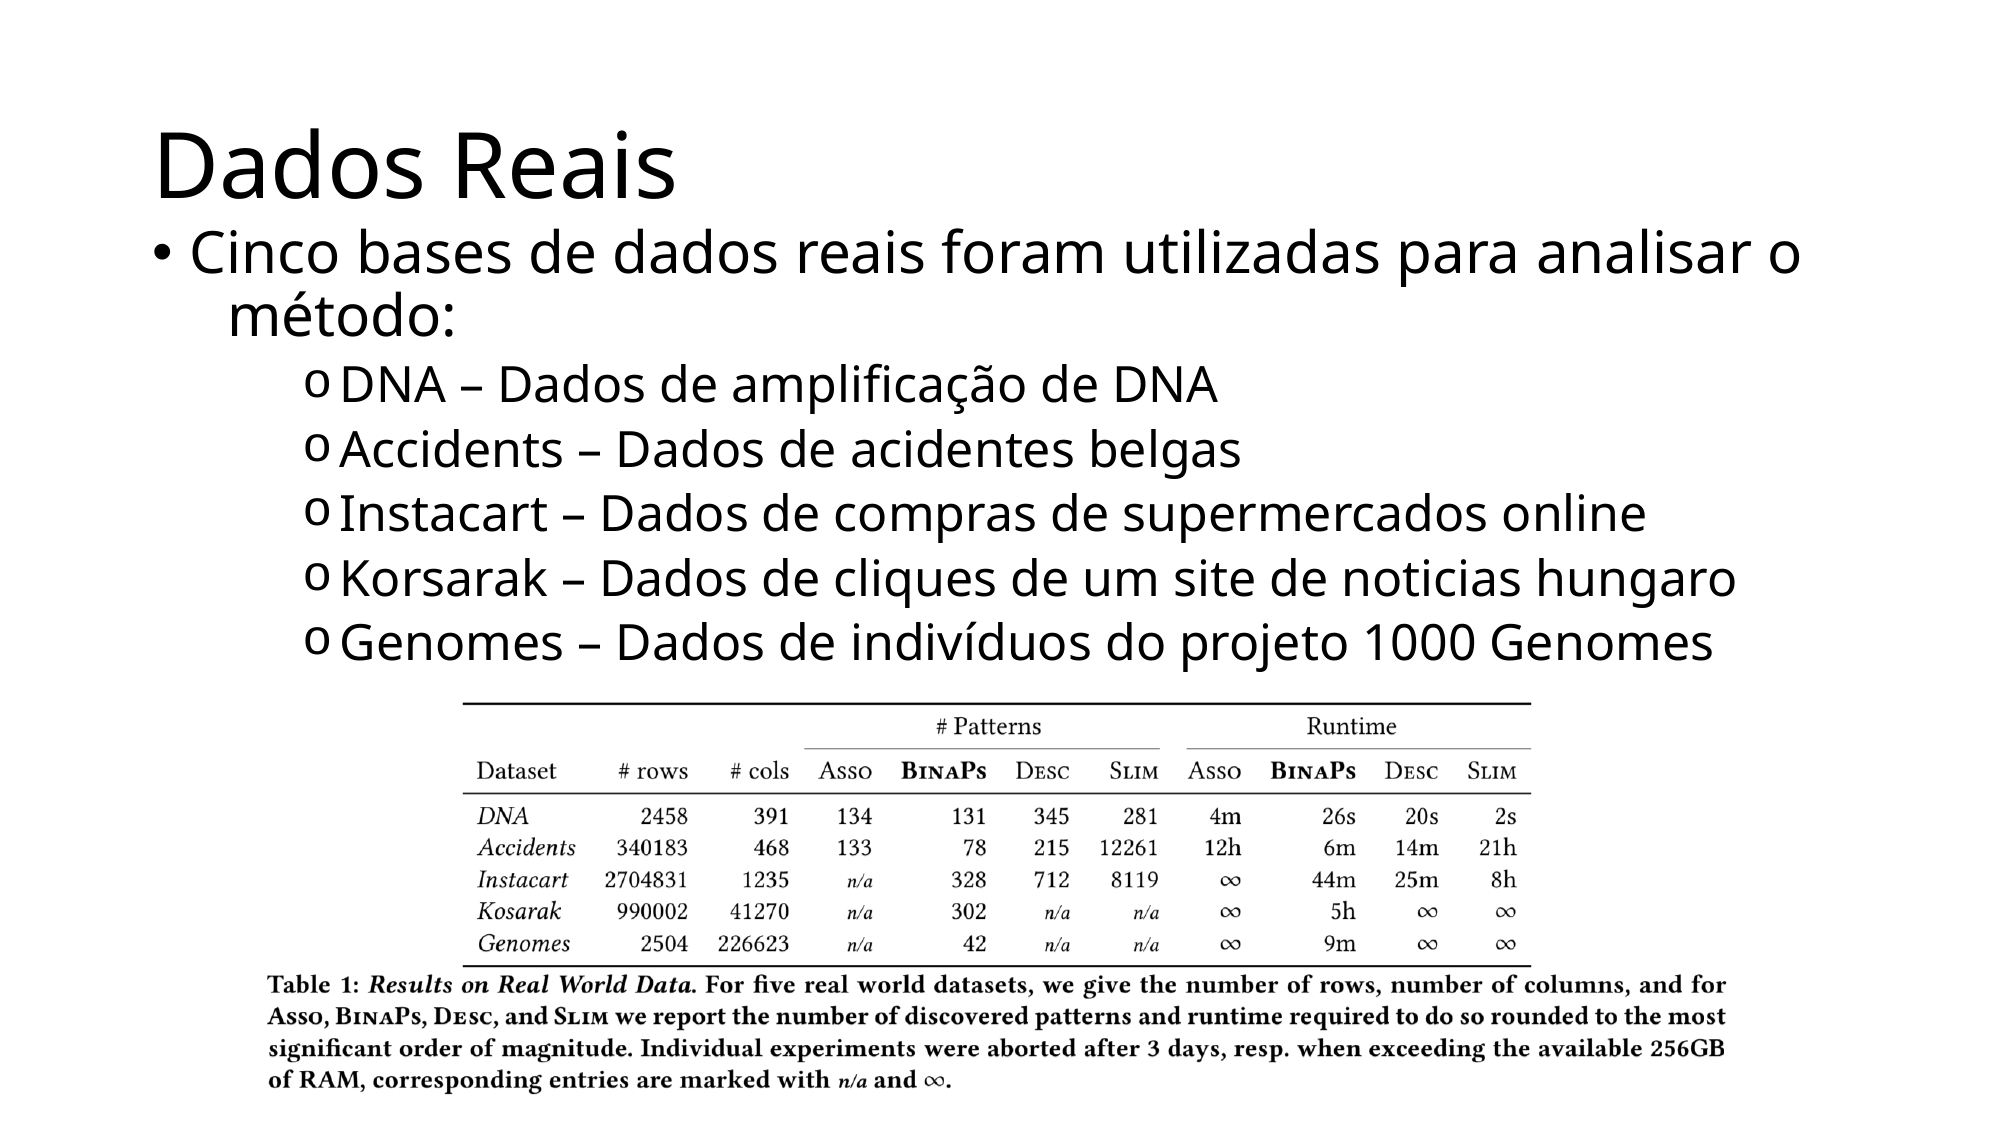

# Dados Reais
Cinco bases de dados reais foram utilizadas para analisar o método:
DNA – Dados de amplificação de DNA
Accidents – Dados de acidentes belgas
Instacart – Dados de compras de supermercados online
Korsarak – Dados de cliques de um site de noticias hungaro
Genomes – Dados de indivíduos do projeto 1000 Genomes